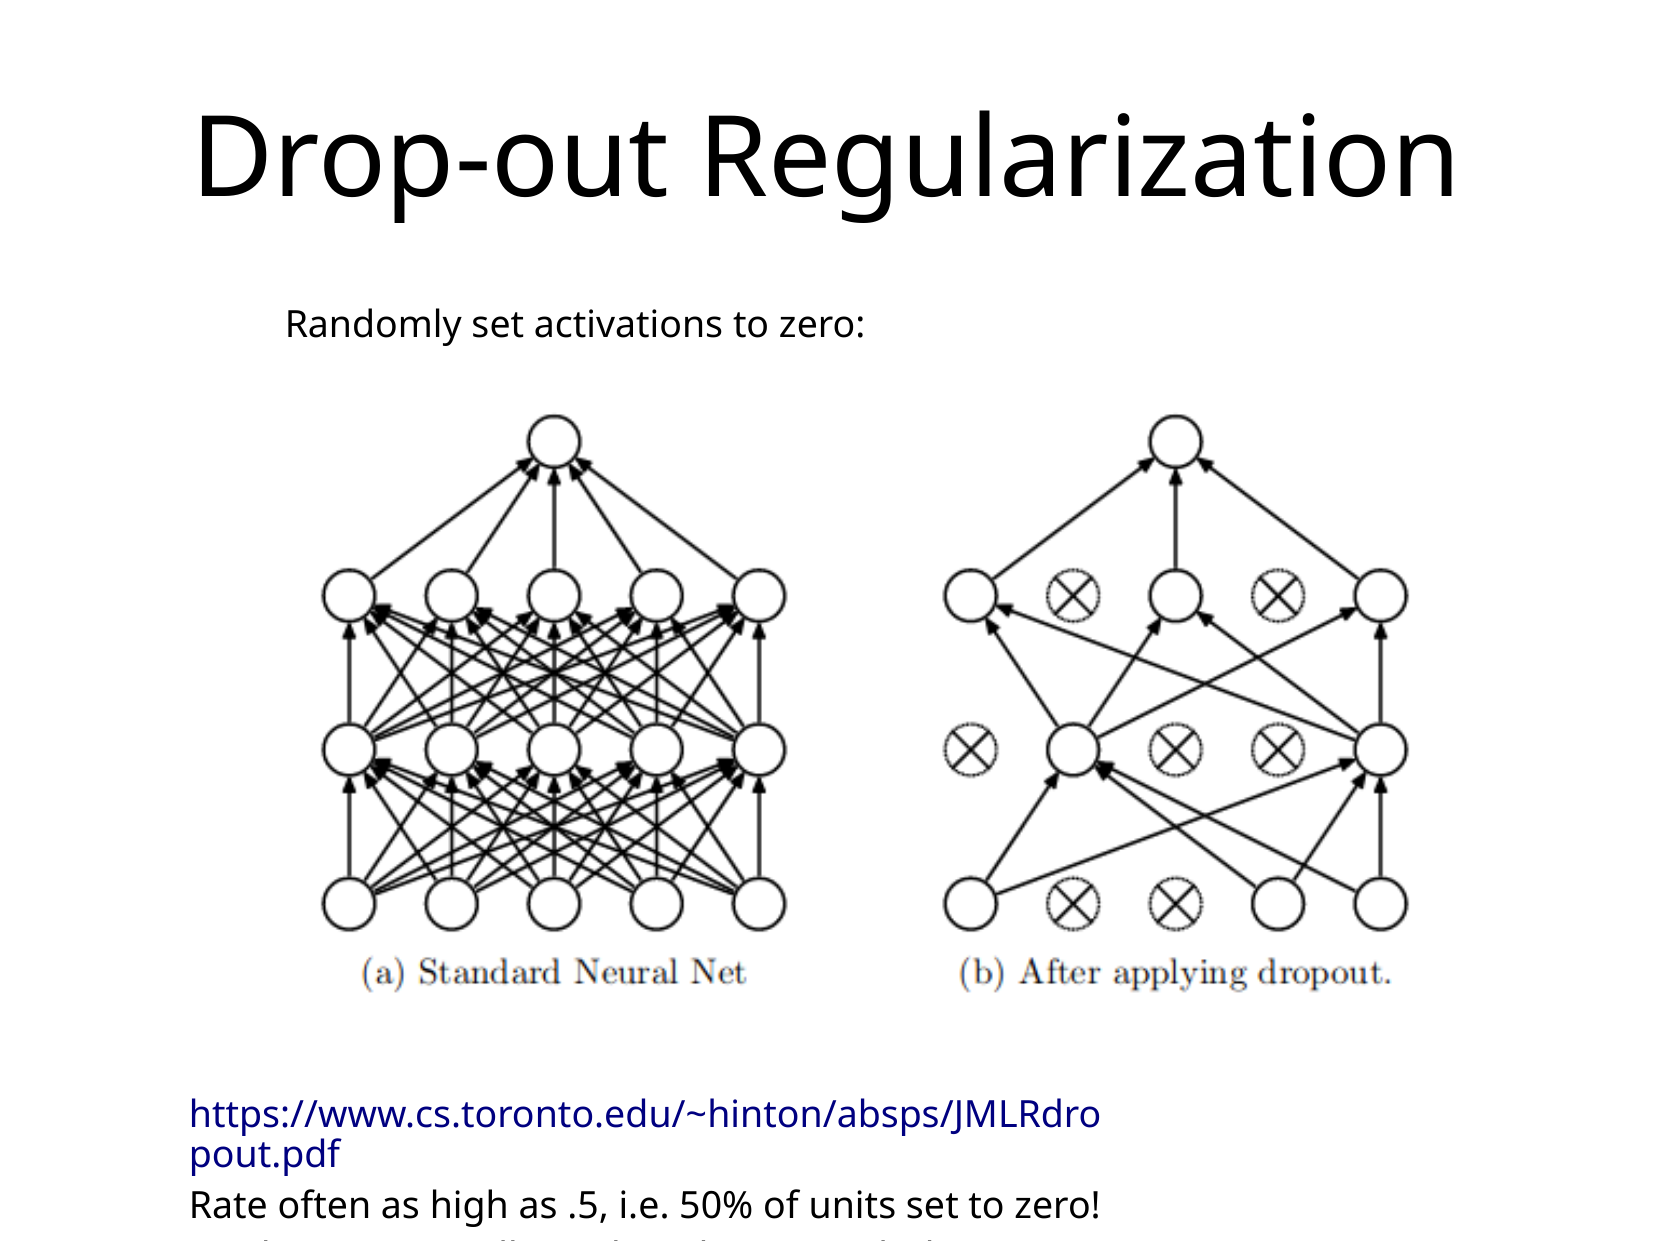

# Drop-out Regularization
Randomly set activations to zero:
https://www.cs.toronto.edu/~hinton/absps/JMLRdropout.pdf
Rate often as high as .5, i.e. 50% of units set to zero!
Predictions: use all weights, down-weight by rate